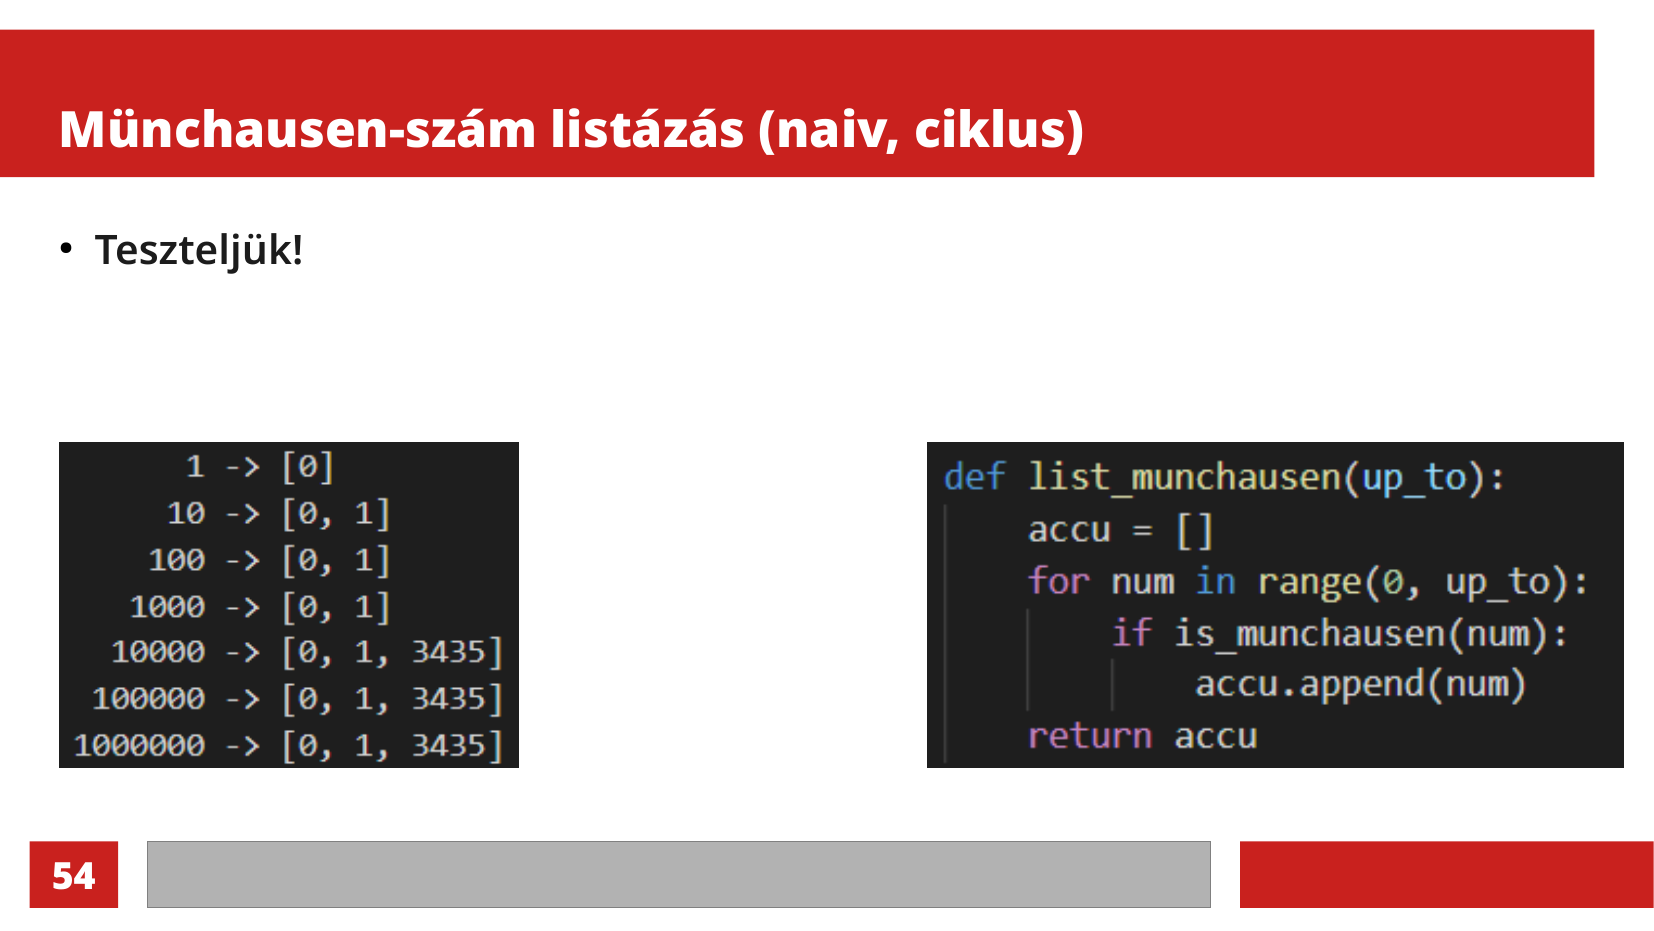

# Münchausen-szám listázás (naiv, ciklus)
Teszteljük!
54